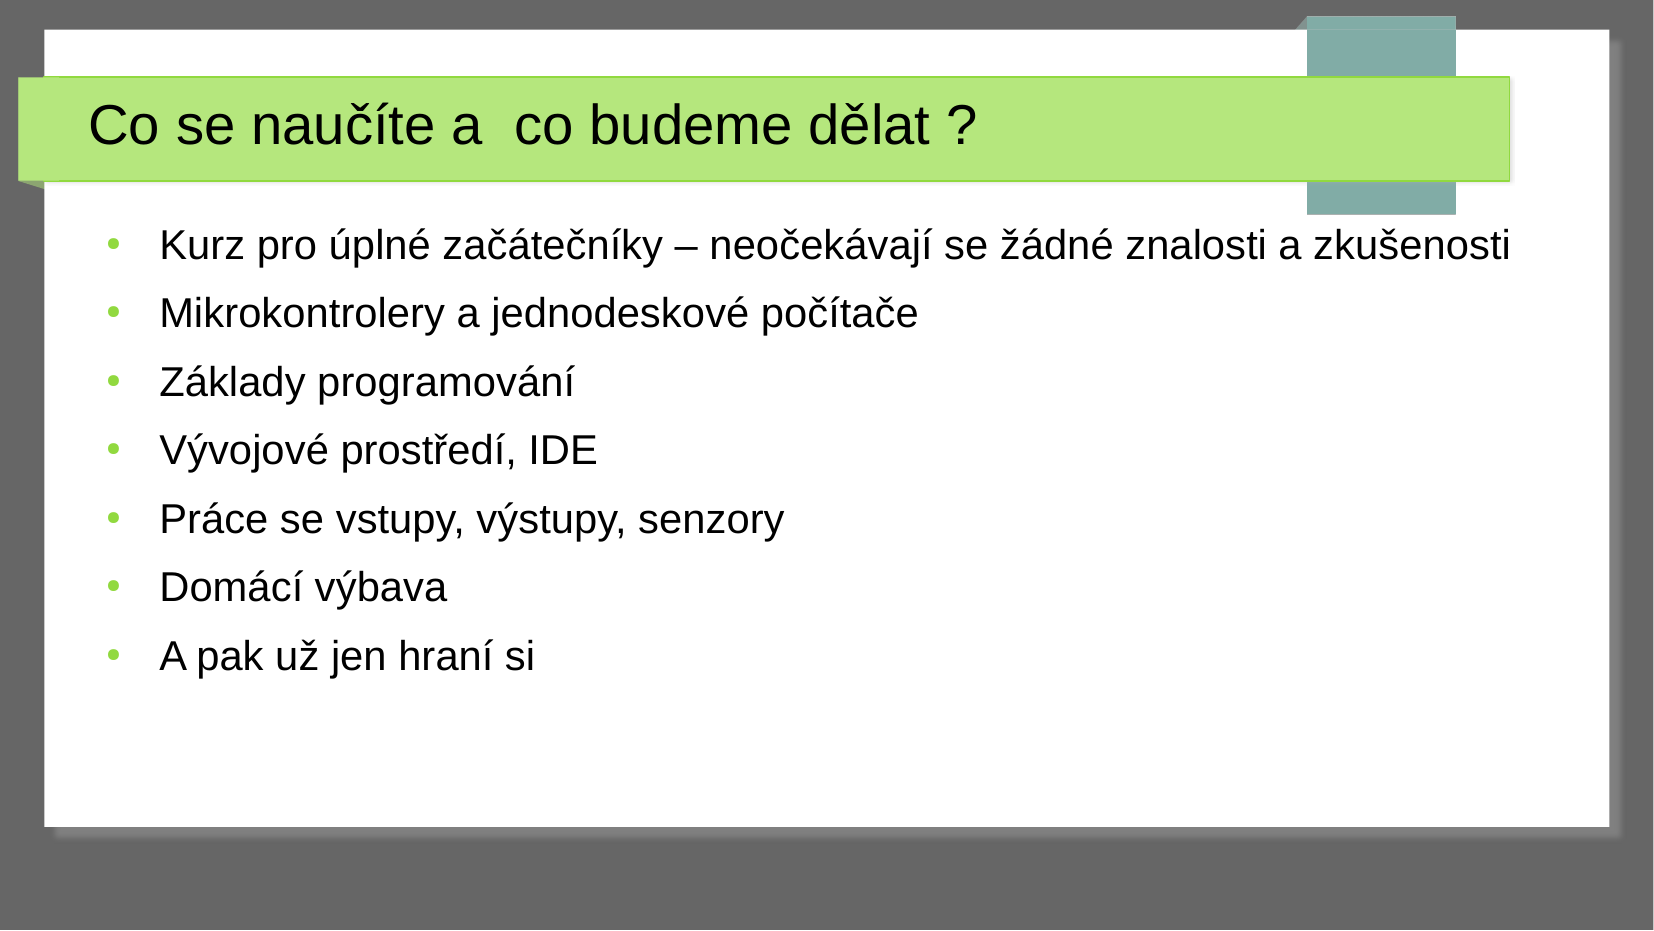

# Co se naučíte a co budeme dělat ?
Kurz pro úplné začátečníky – neočekávají se žádné znalosti a zkušenosti
Mikrokontrolery a jednodeskové počítače
Základy programování
Vývojové prostředí, IDE
Práce se vstupy, výstupy, senzory
Domácí výbava
A pak už jen hraní si